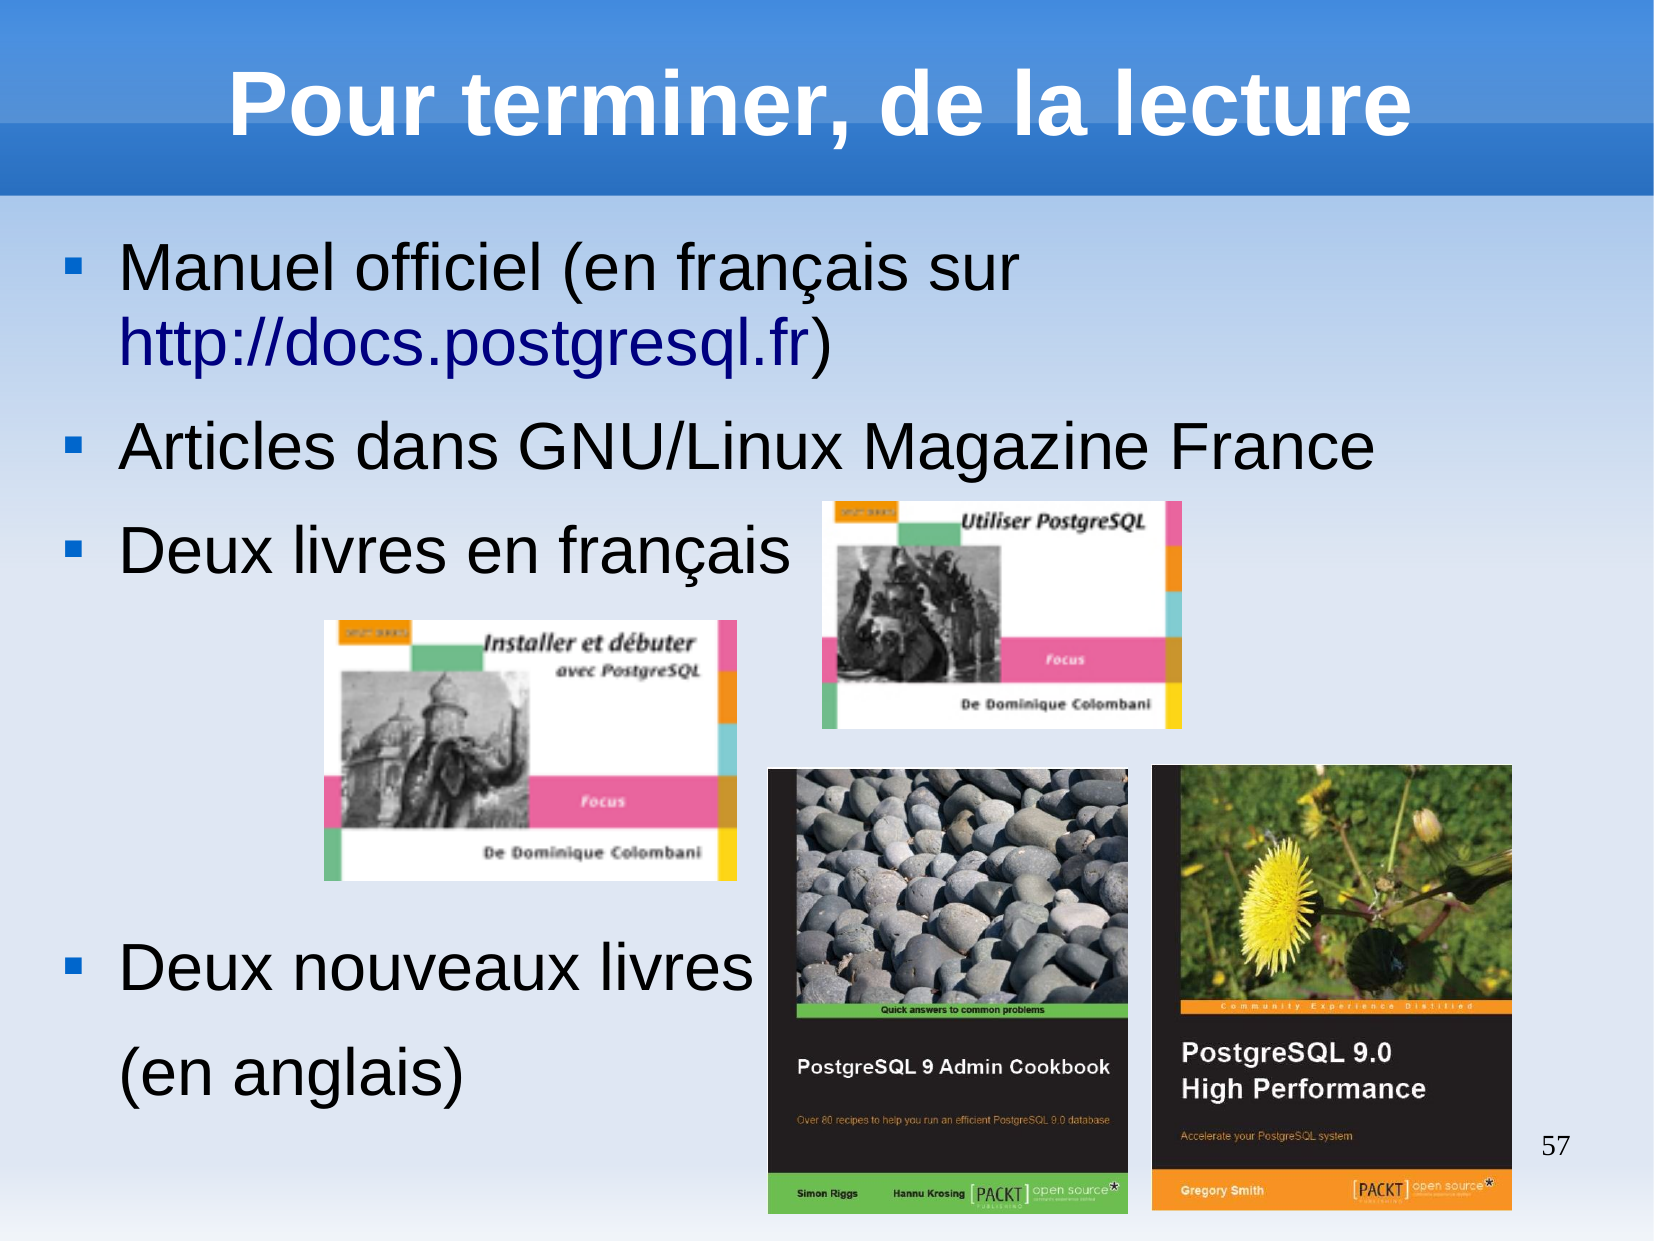

# Pour terminer, de la lecture
Manuel officiel (en français sur http://docs.postgresql.fr)
Articles dans GNU/Linux Magazine France
Deux livres en français
Deux nouveaux livres
(en anglais)
57